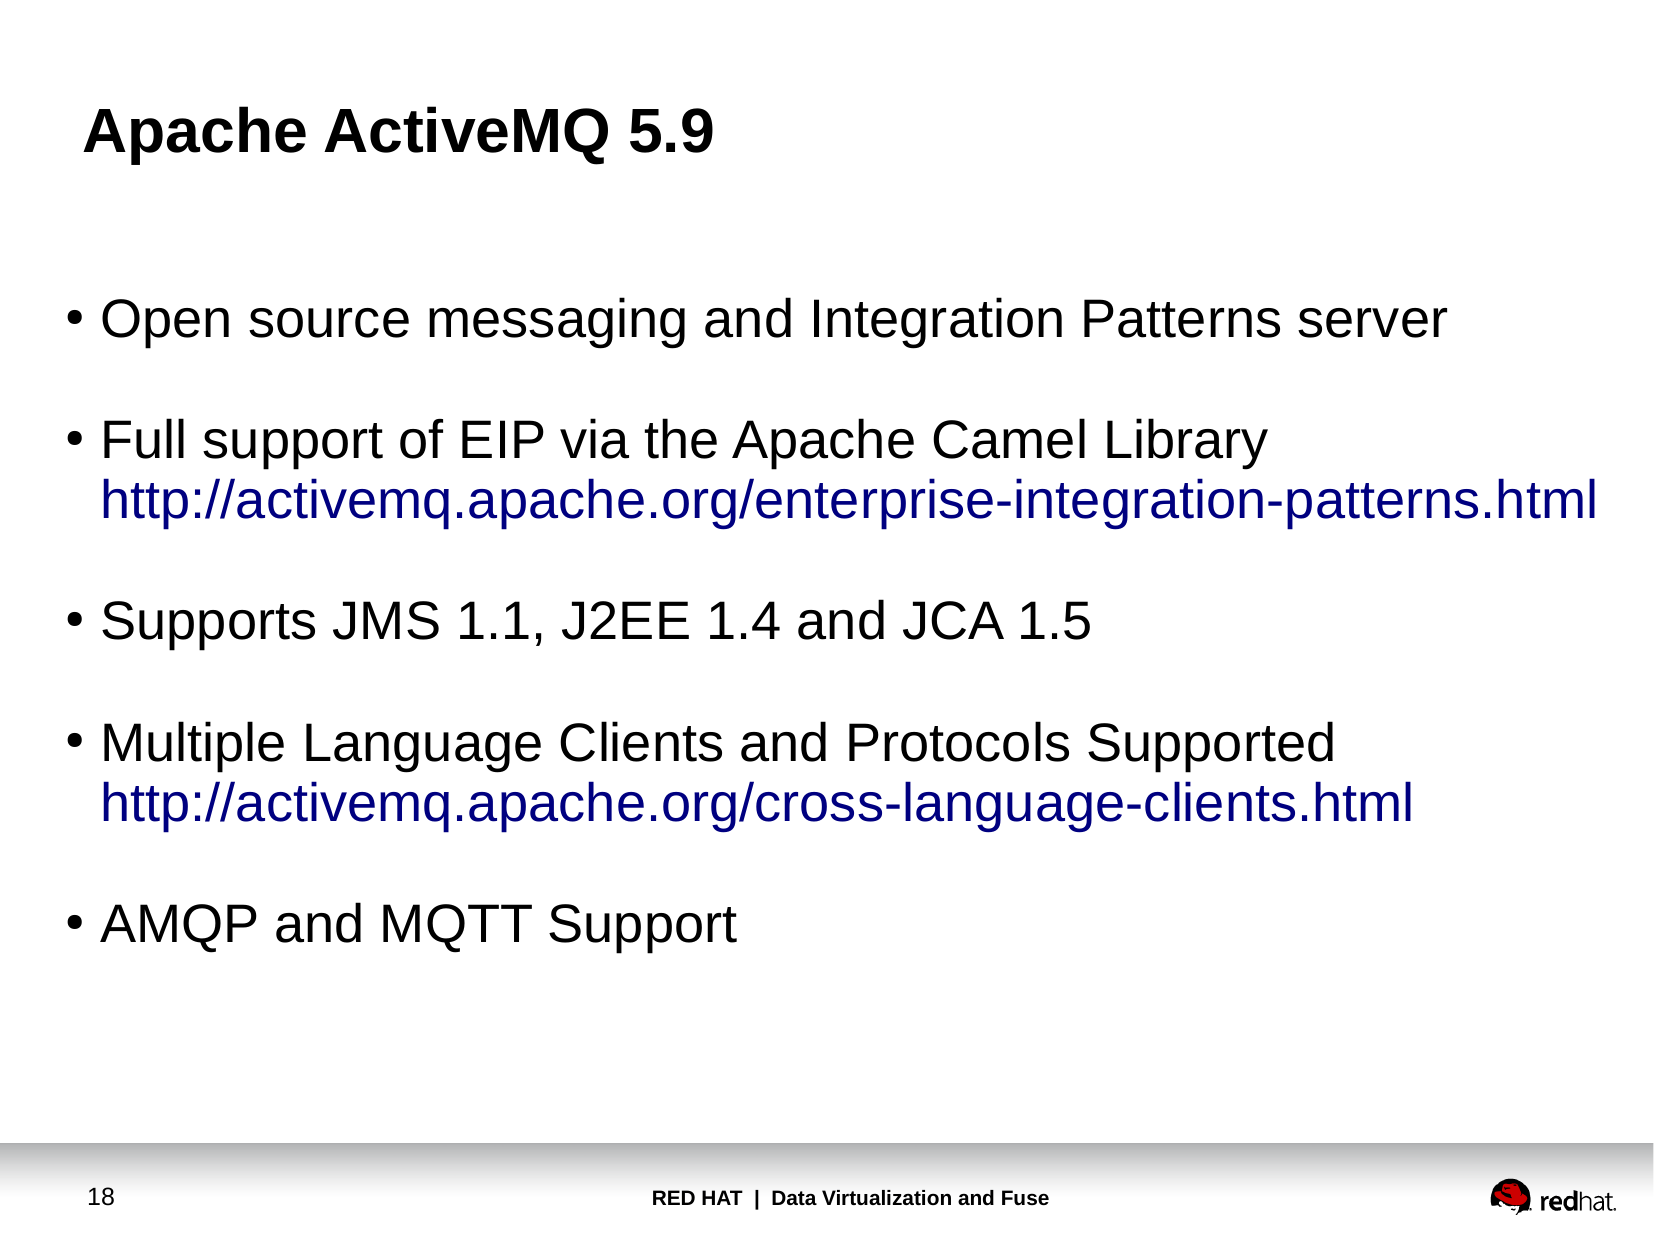

# Apache ActiveMQ 5.9
Open source messaging and Integration Patterns server
Full support of EIP via the Apache Camel Library http://activemq.apache.org/enterprise-integration-patterns.html
Supports JMS 1.1, J2EE 1.4 and JCA 1.5
Multiple Language Clients and Protocols Supported http://activemq.apache.org/cross-language-clients.html
AMQP and MQTT Support